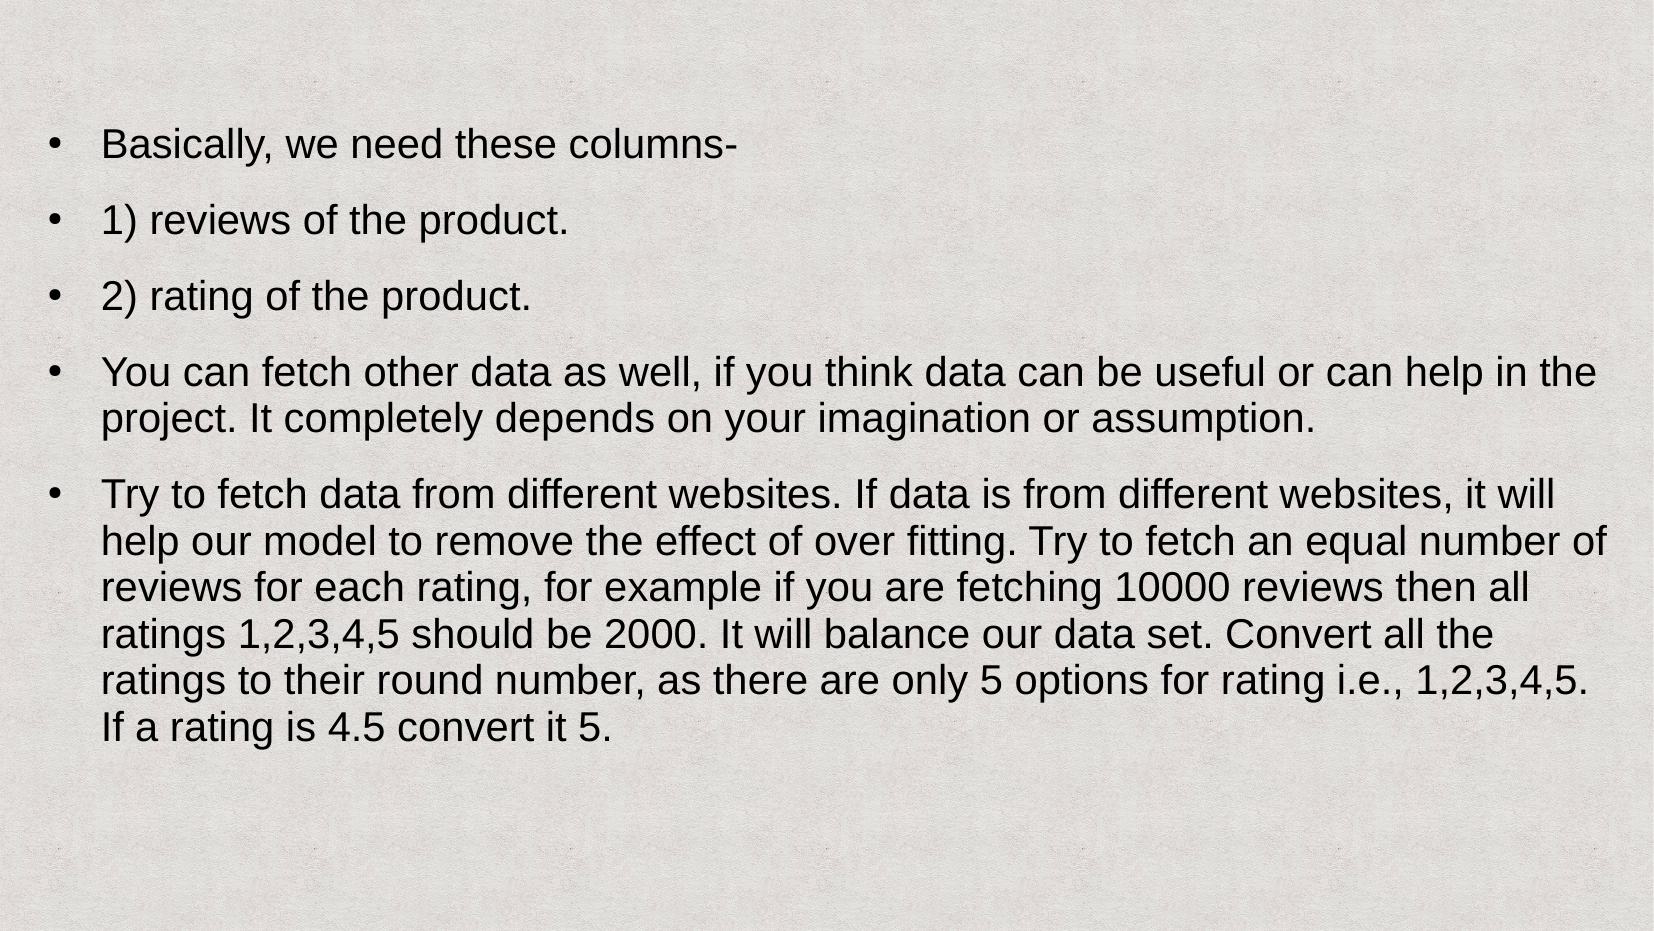

# Basically, we need these columns-
1) reviews of the product.
2) rating of the product.
You can fetch other data as well, if you think data can be useful or can help in the project. It completely depends on your imagination or assumption.
Try to fetch data from different websites. If data is from different websites, it will help our model to remove the effect of over fitting. Try to fetch an equal number of reviews for each rating, for example if you are fetching 10000 reviews then all ratings 1,2,3,4,5 should be 2000. It will balance our data set. Convert all the ratings to their round number, as there are only 5 options for rating i.e., 1,2,3,4,5. If a rating is 4.5 convert it 5.